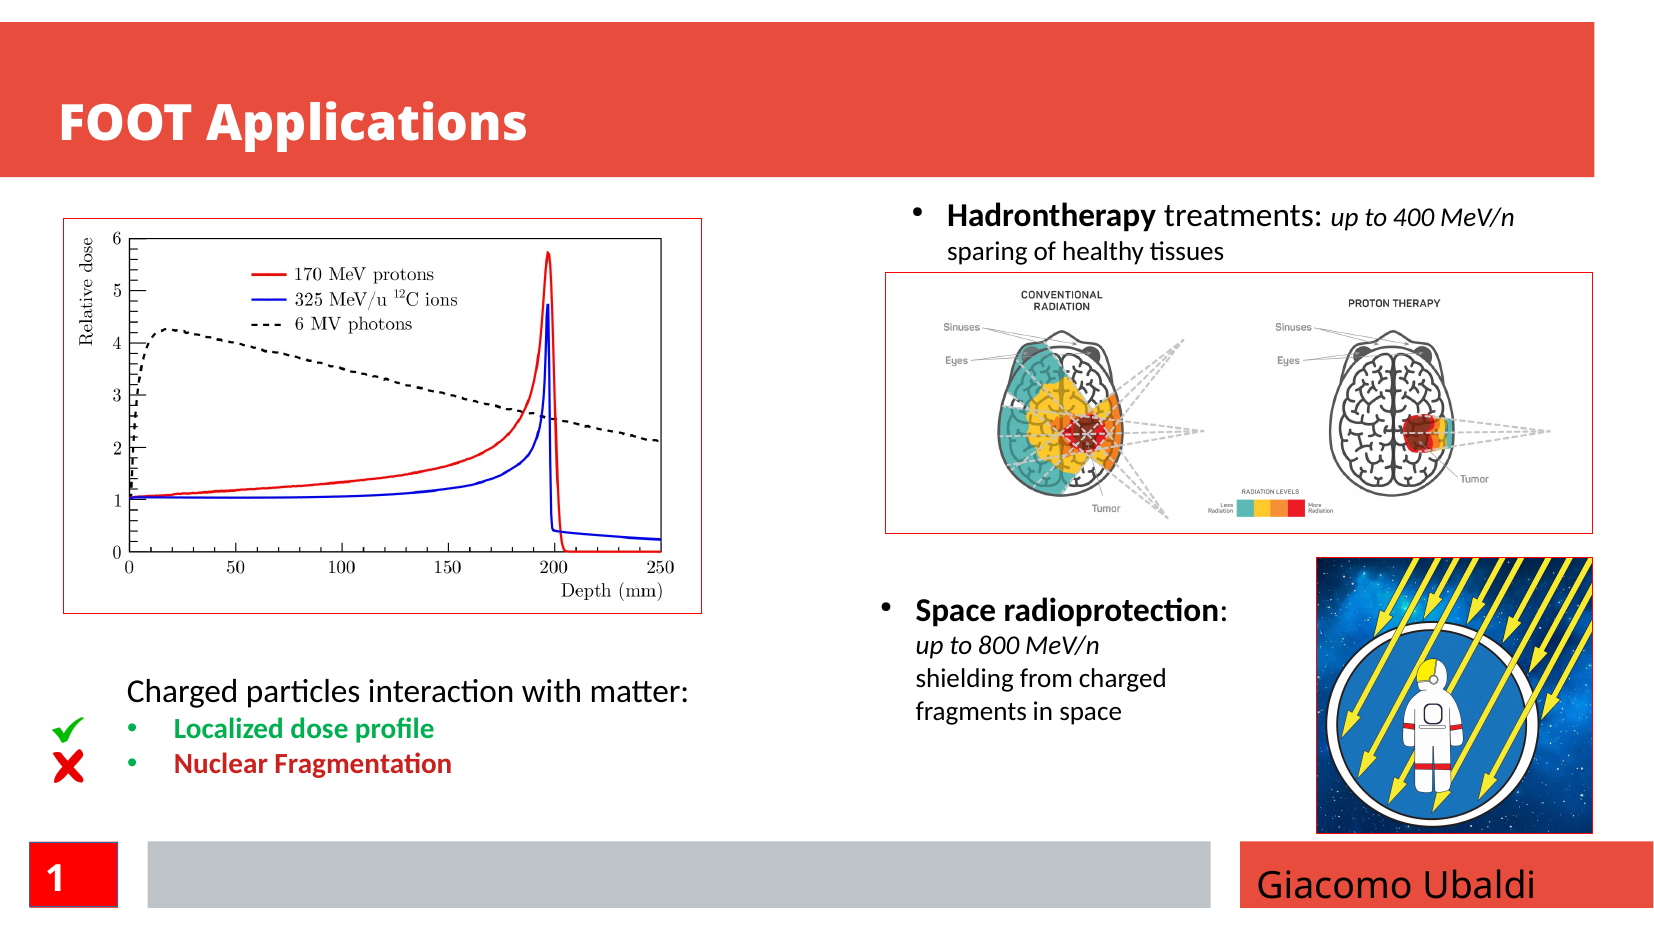

# FOOT Applications
Hadrontherapy treatments: up to 400 MeV/n
sparing of healthy tissues
Space radioprotection:
up to 800 MeV/n
shielding from charged
fragments in space
Charged particles interaction with matter:
Localized dose profile
Nuclear Fragmentation
39
1
Giacomo Ubaldi